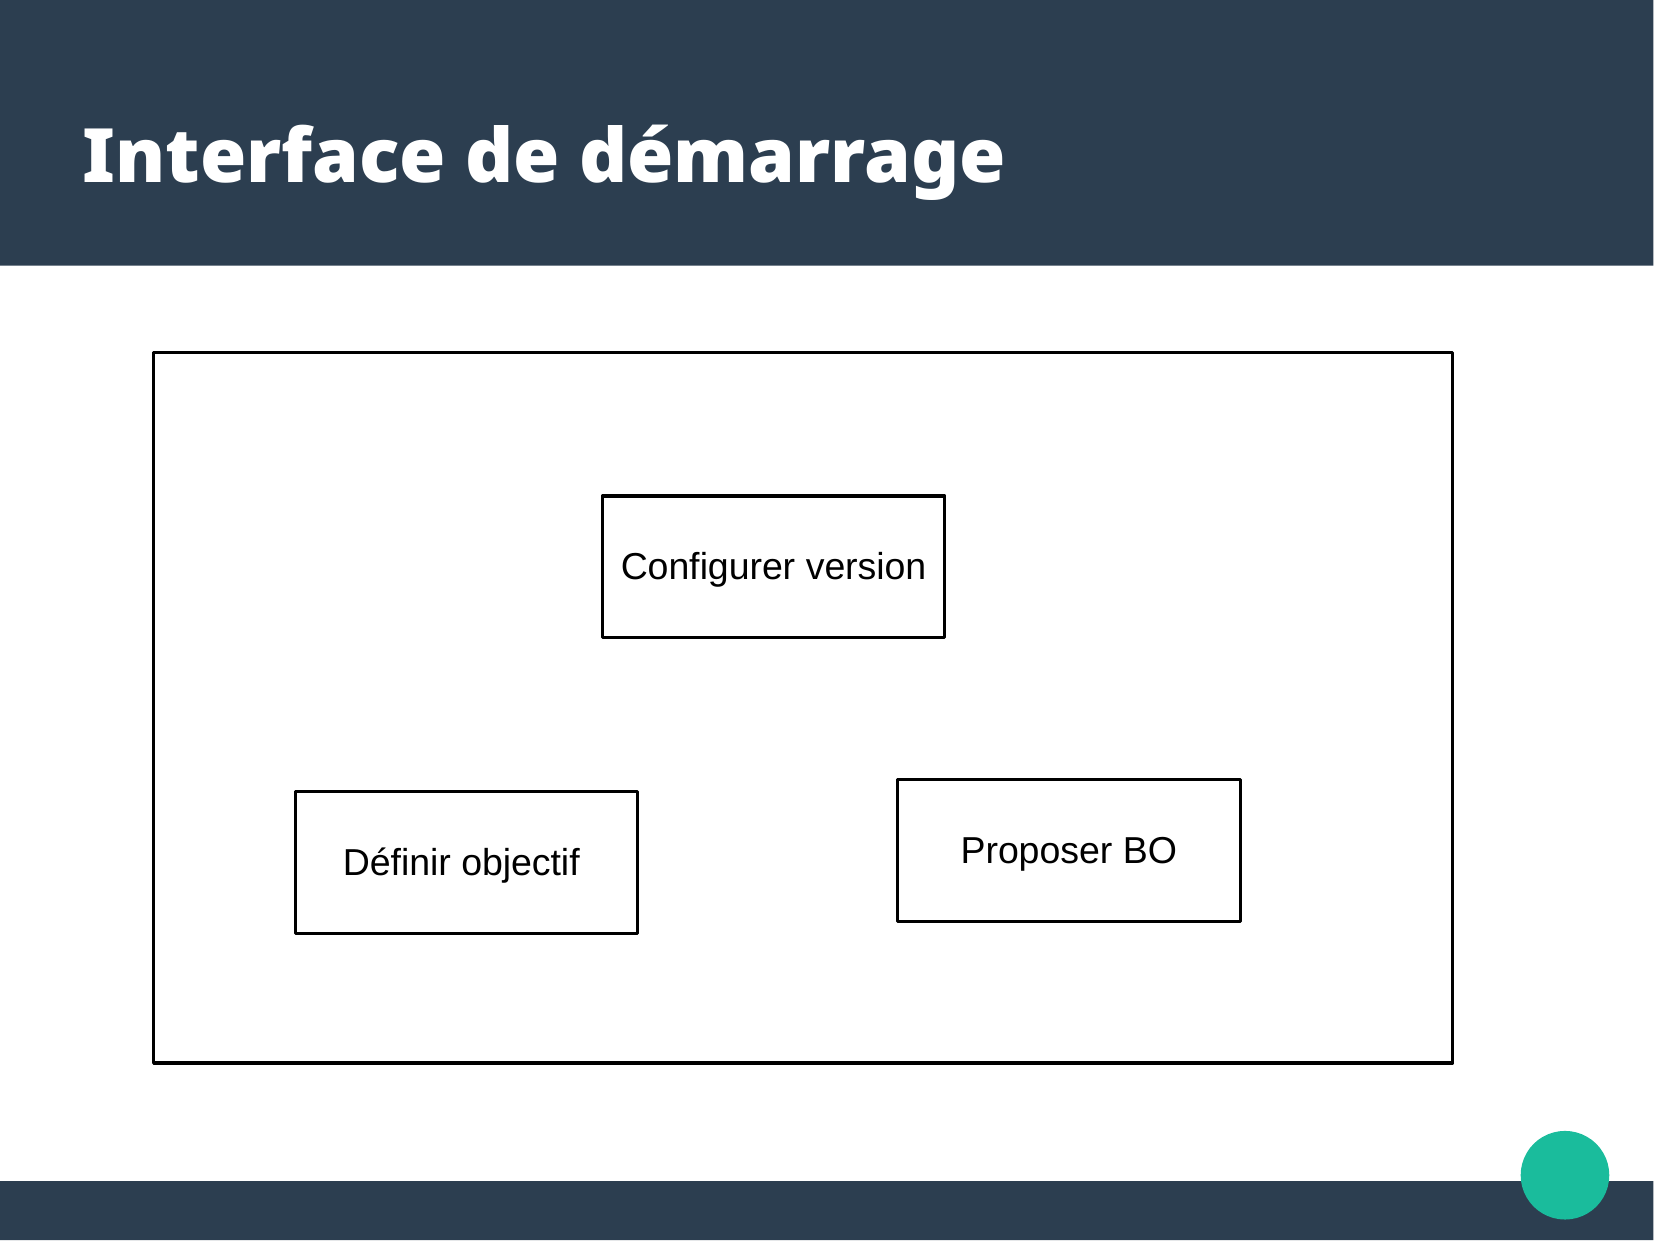

# Interface de démarrage
Configurer version
Proposer BO
Définir objectif